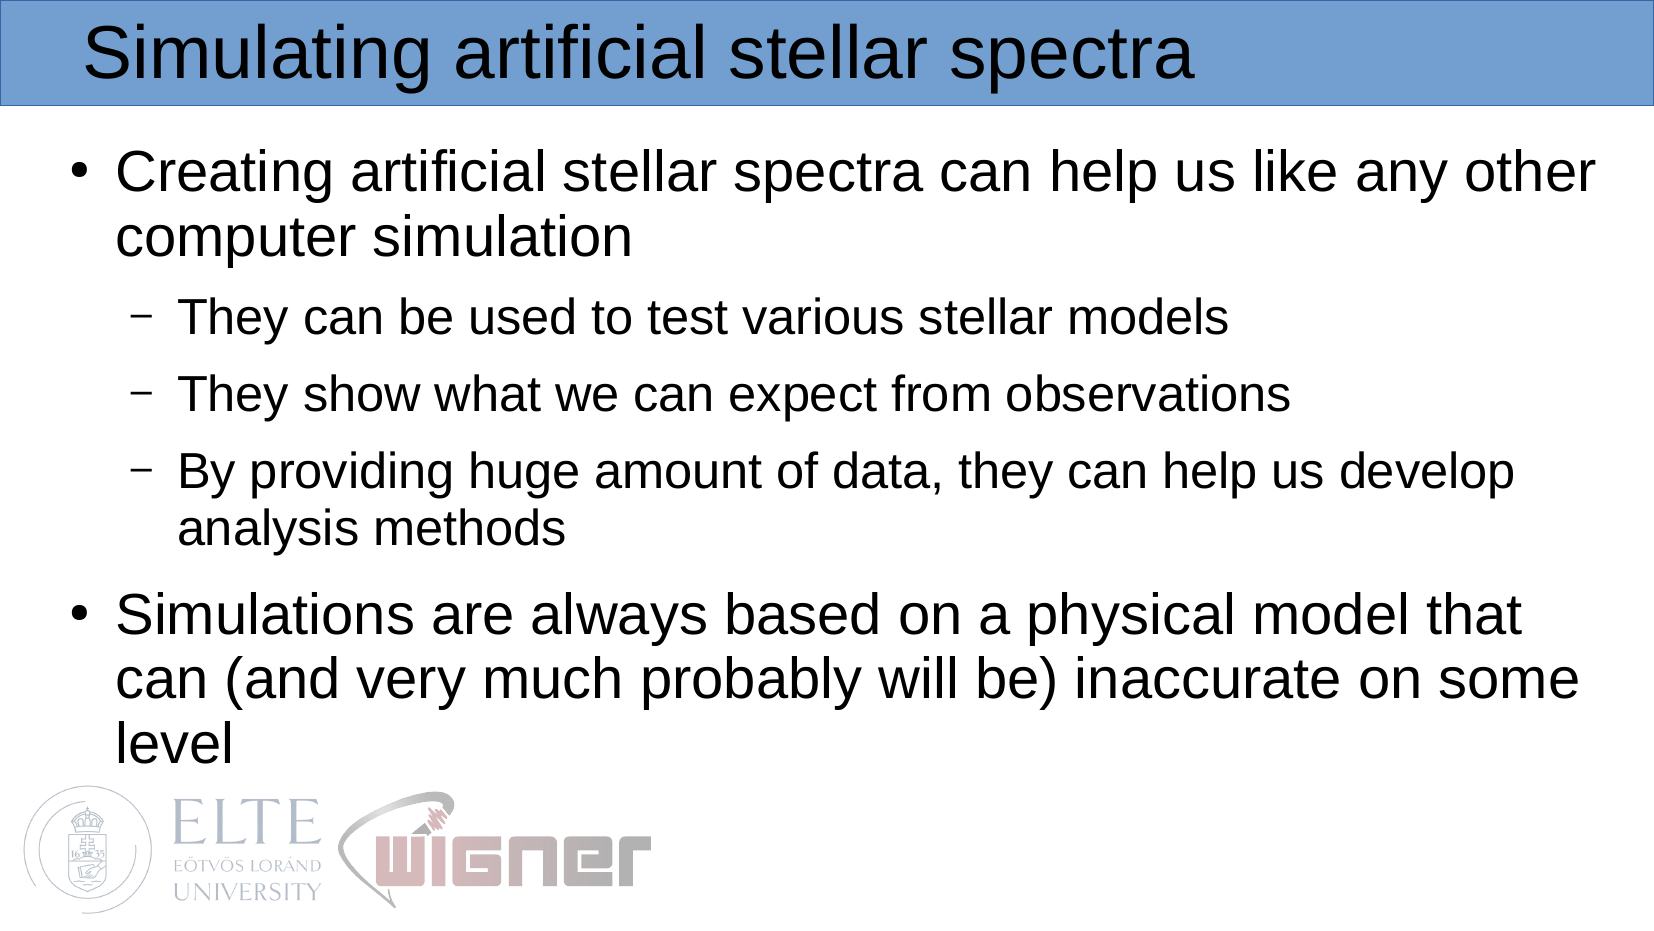

Simulating artificial stellar spectra
# Creating artificial stellar spectra can help us like any other computer simulation
They can be used to test various stellar models
They show what we can expect from observations
By providing huge amount of data, they can help us develop analysis methods
Simulations are always based on a physical model that can (and very much probably will be) inaccurate on some level